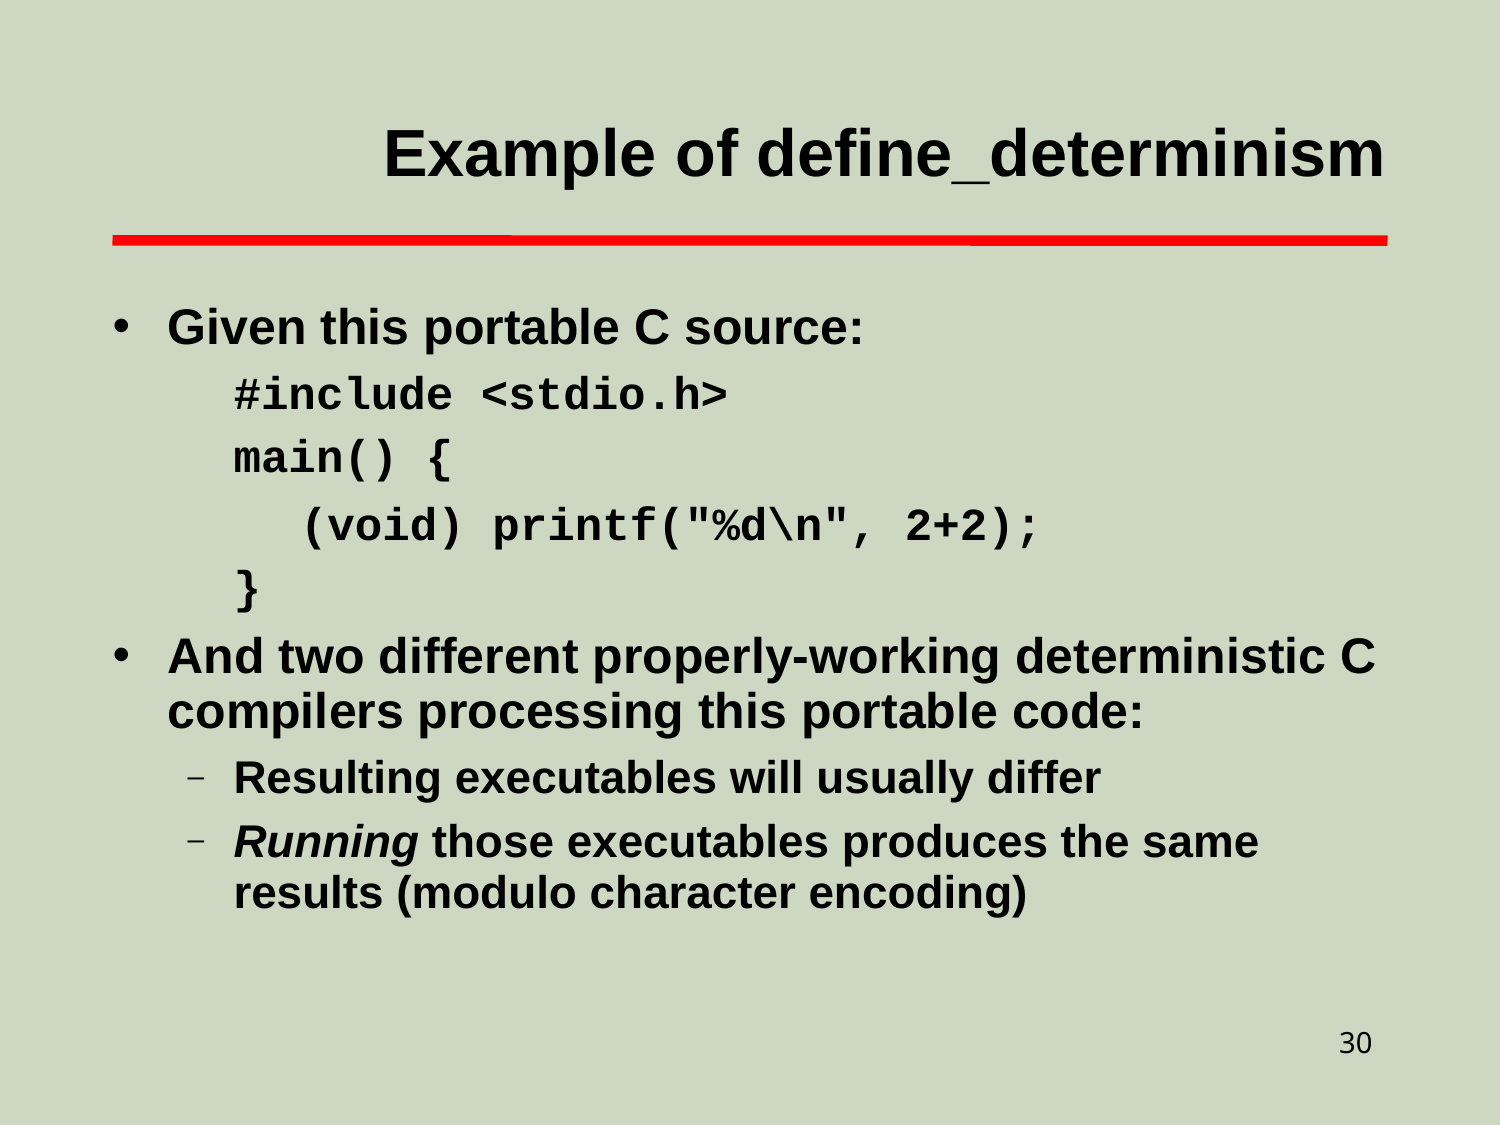

# Example of define_determinism
Given this portable C source:
#include <stdio.h>
main() {
(void) printf("%d\n", 2+2);
}
And two different properly-working deterministic C compilers processing this portable code:
Resulting executables will usually differ
Running those executables produces the same results (modulo character encoding)